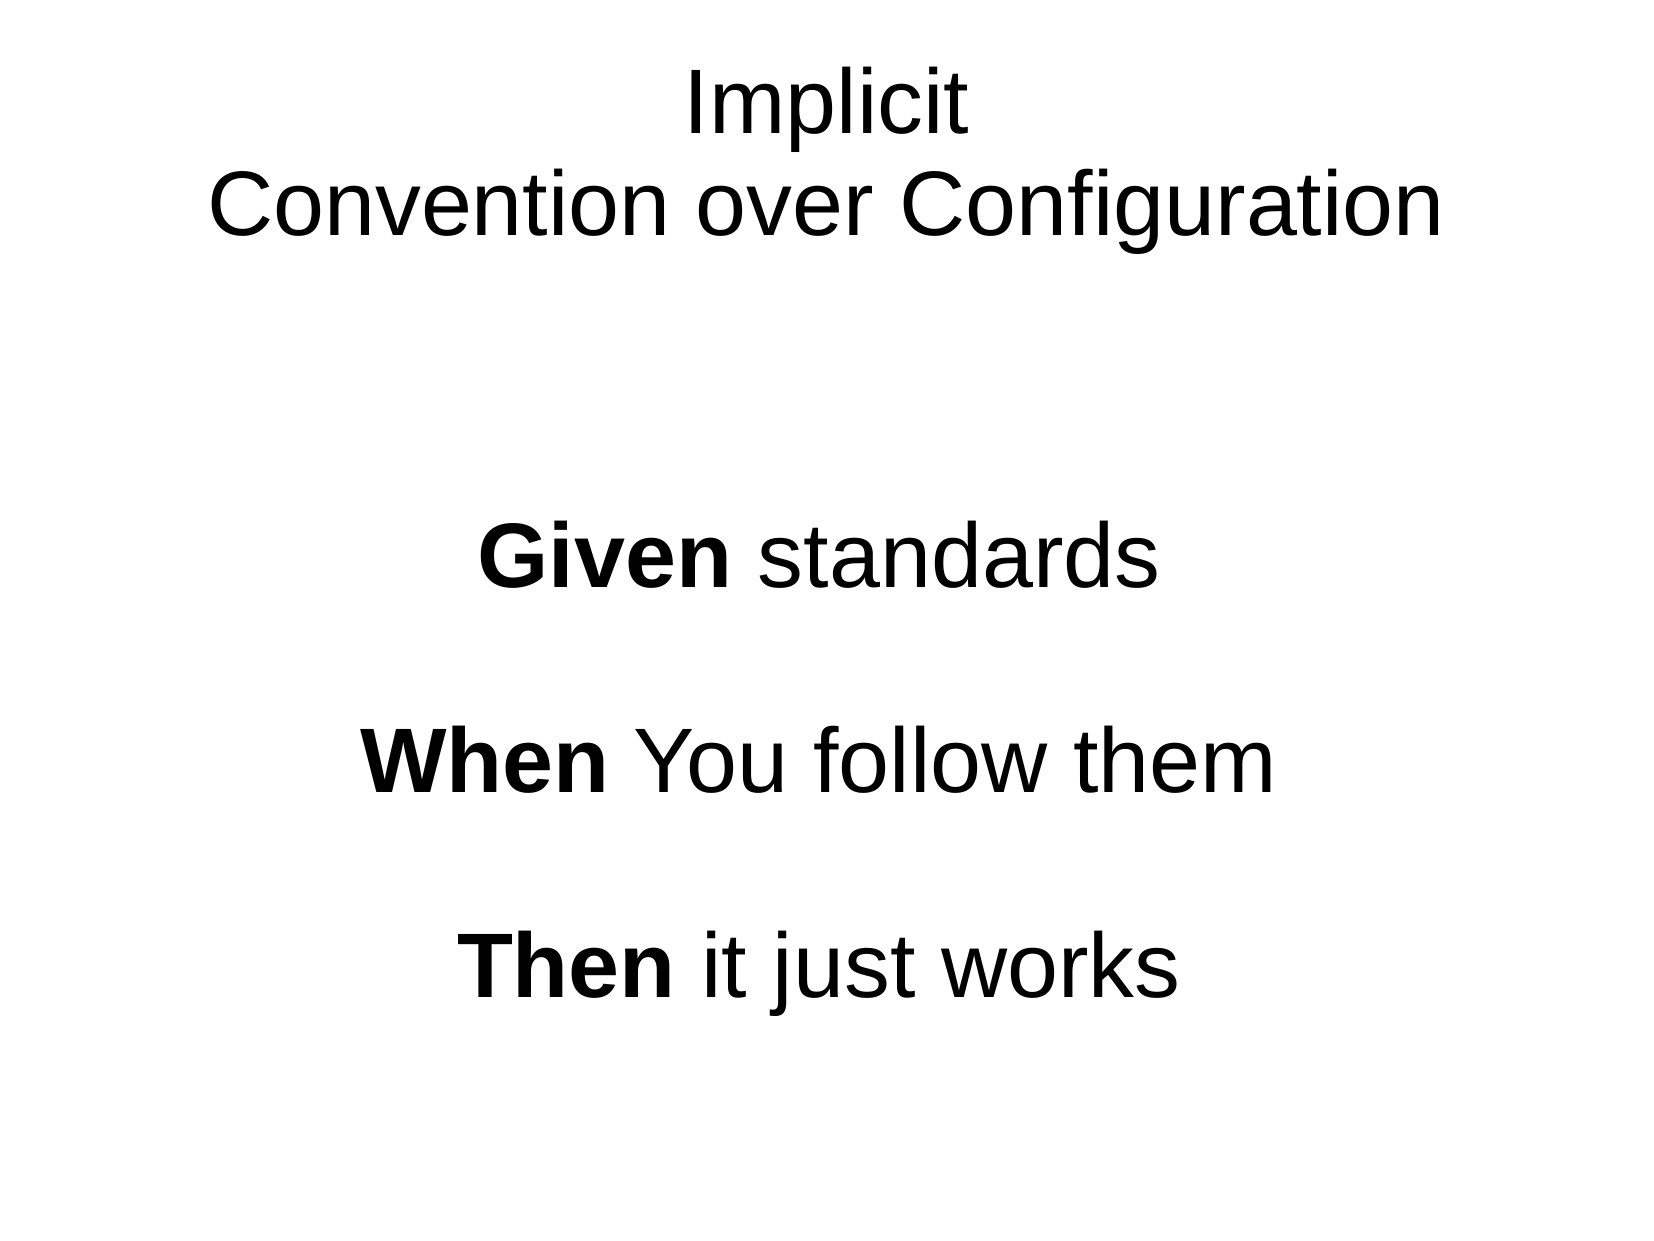

# Implicit Convention over Configuration
Given standards
When You follow them
Then it just works